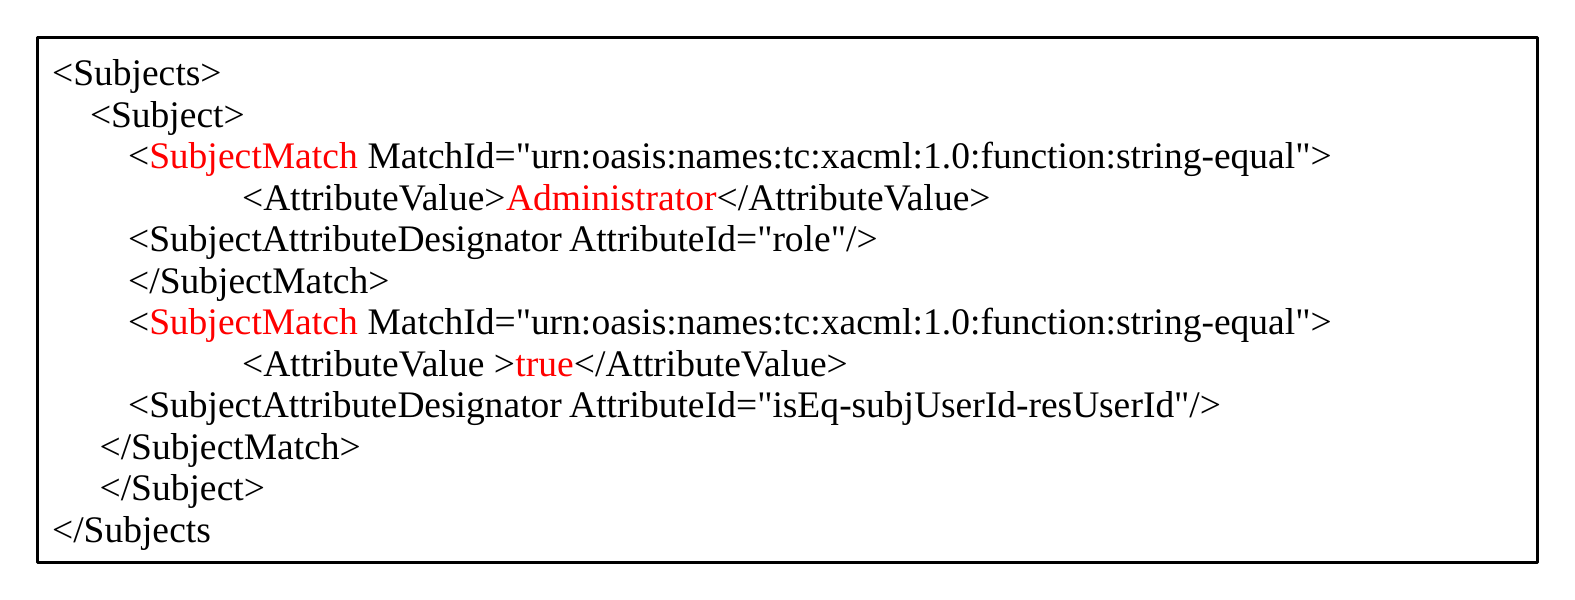

<Subjects>
 <Subject>
 <SubjectMatch MatchId="urn:oasis:names:tc:xacml:1.0:function:string-equal">
 <AttributeValue>Administrator</AttributeValue>
 <SubjectAttributeDesignator AttributeId="role"/>
 </SubjectMatch>
 <SubjectMatch MatchId="urn:oasis:names:tc:xacml:1.0:function:string-equal">
 <AttributeValue >true</AttributeValue>
 <SubjectAttributeDesignator AttributeId="isEq-subjUserId-resUserId"/>
 </SubjectMatch>
 </Subject>
</Subjects